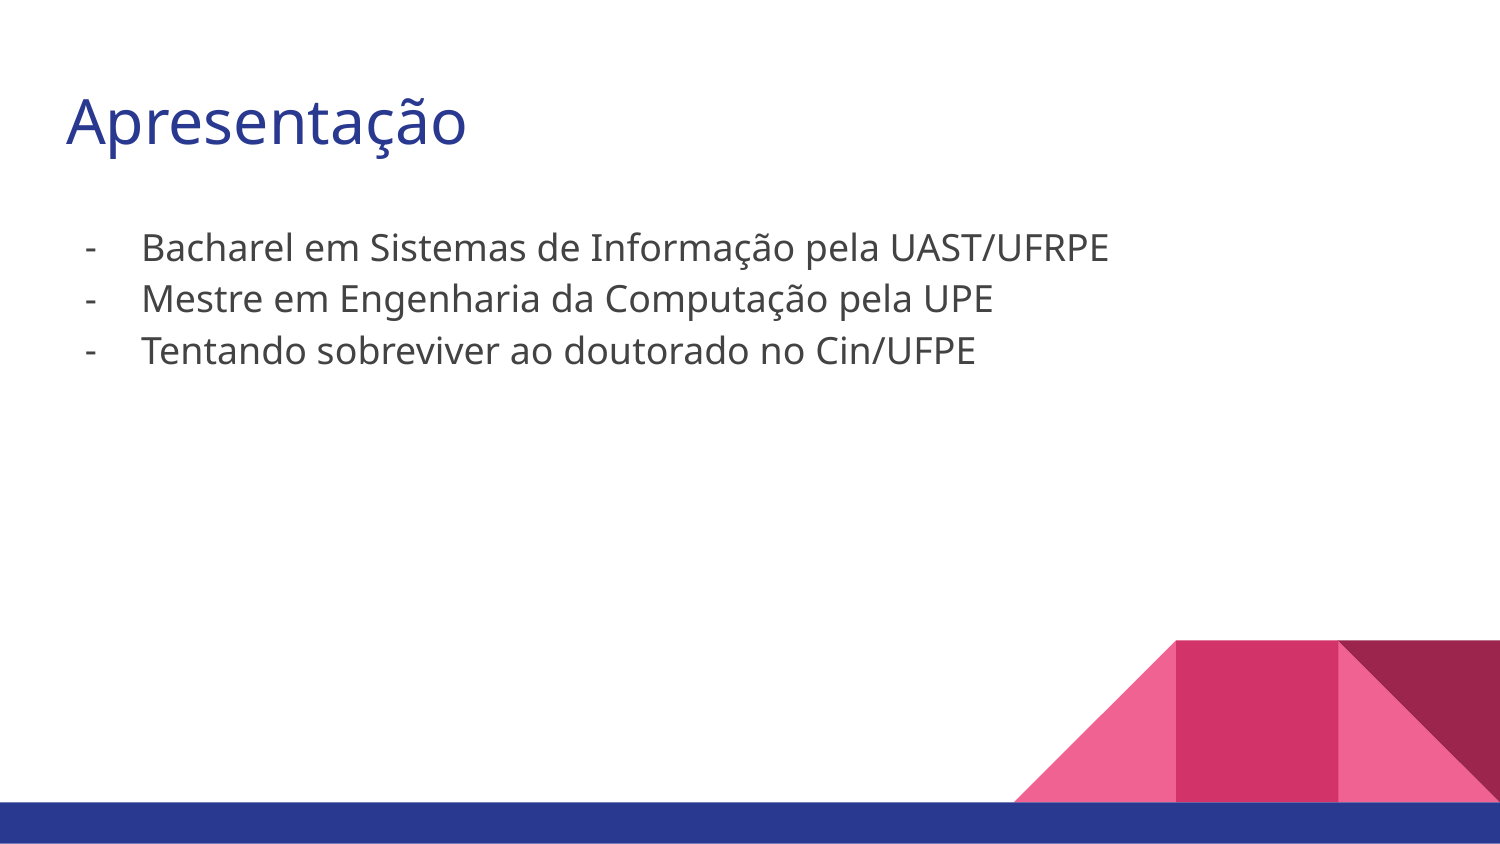

# Apresentação
Bacharel em Sistemas de Informação pela UAST/UFRPE
Mestre em Engenharia da Computação pela UPE
Tentando sobreviver ao doutorado no Cin/UFPE